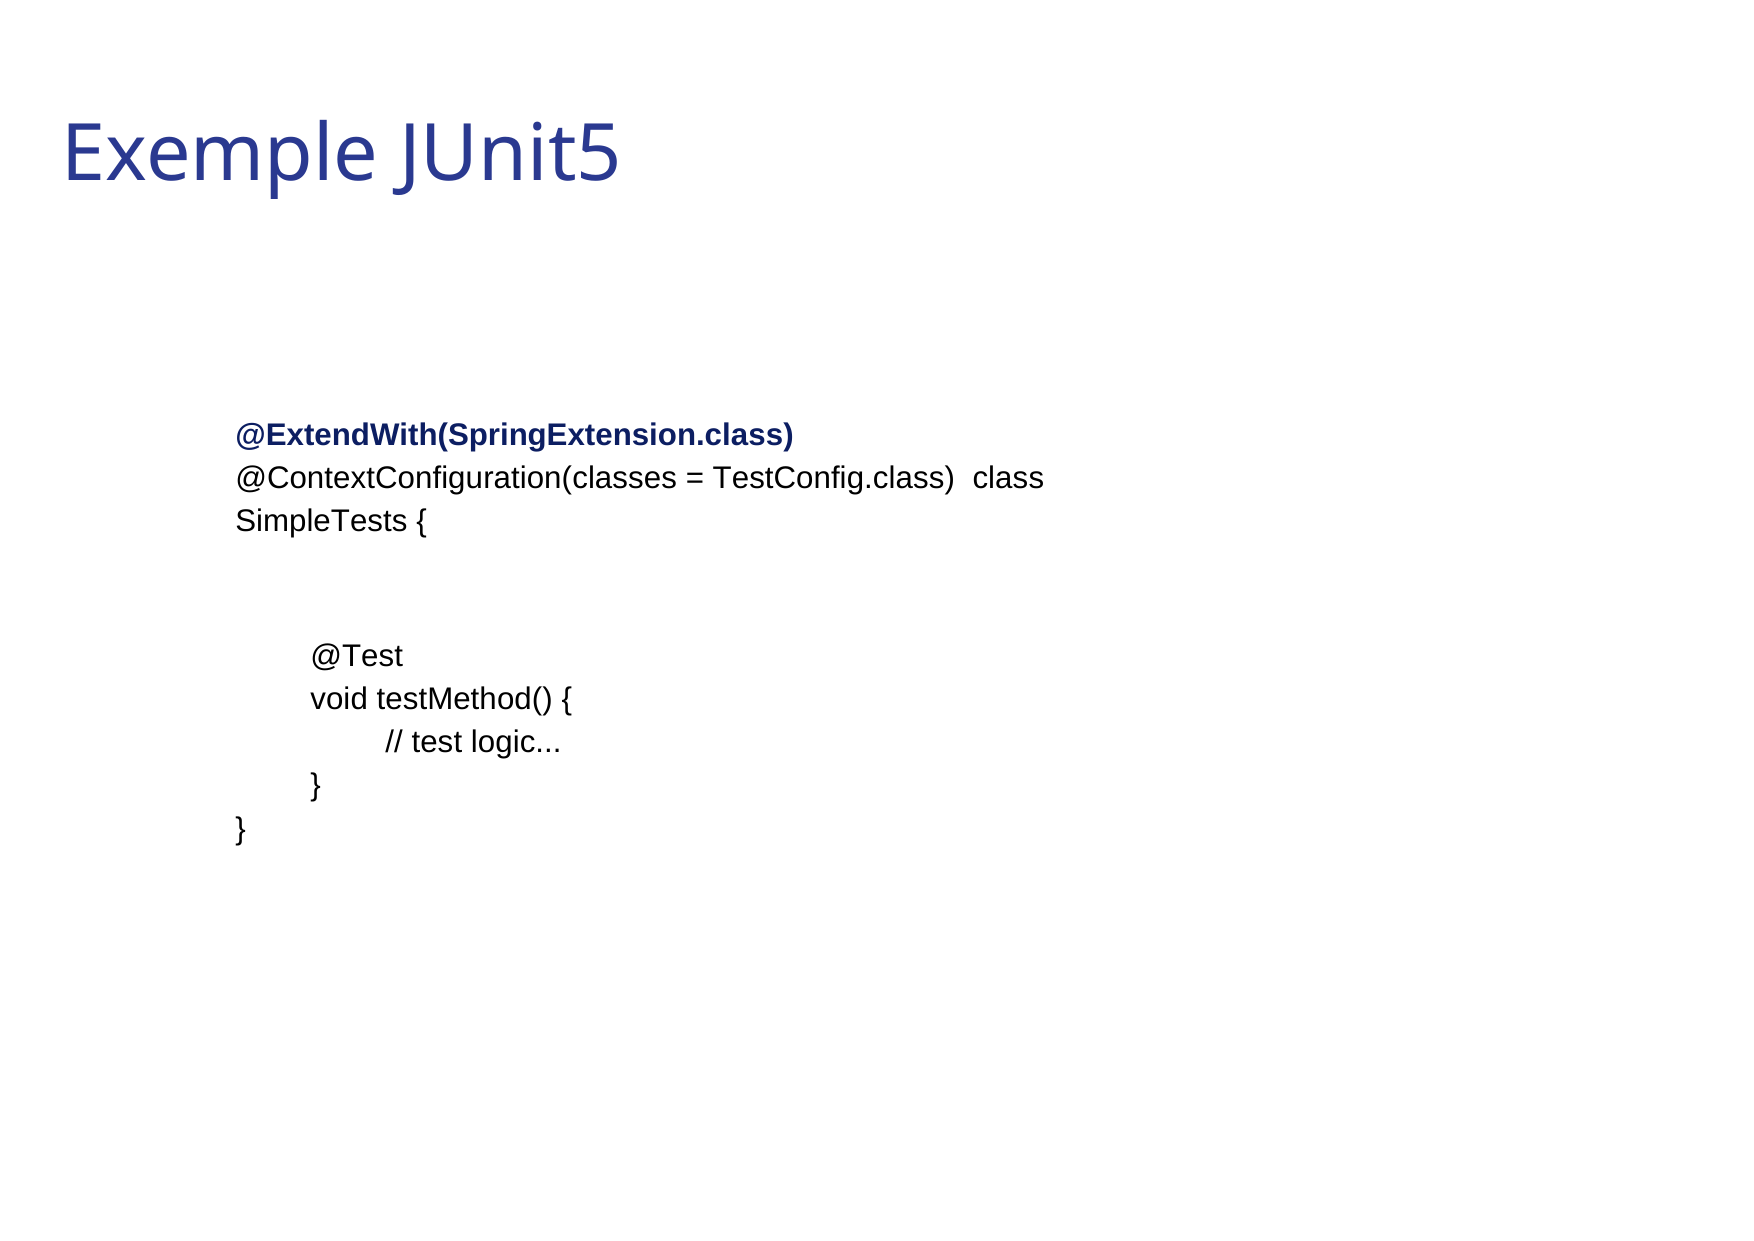

# Exemple JUnit5
@ExtendWith(SpringExtension.class) @ContextConfiguration(classes = TestConfig.class) class SimpleTests {
@Test
void testMethod() {
// test logic...
}
}